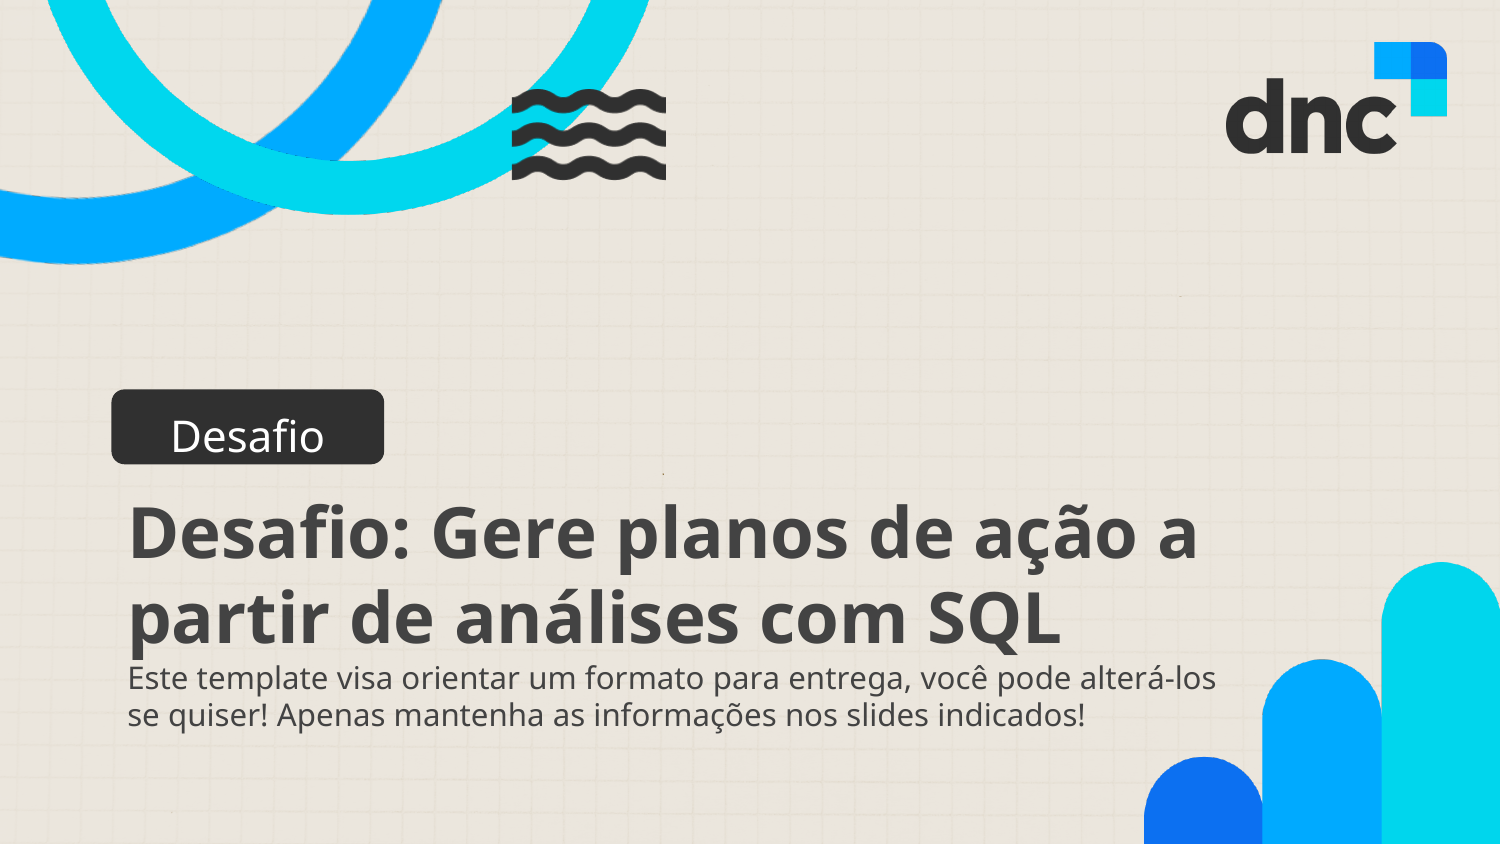

Desafio
Desafio: Gere planos de ação a partir de análises com SQL
Este template visa orientar um formato para entrega, você pode alterá-los se quiser! Apenas mantenha as informações nos slides indicados!